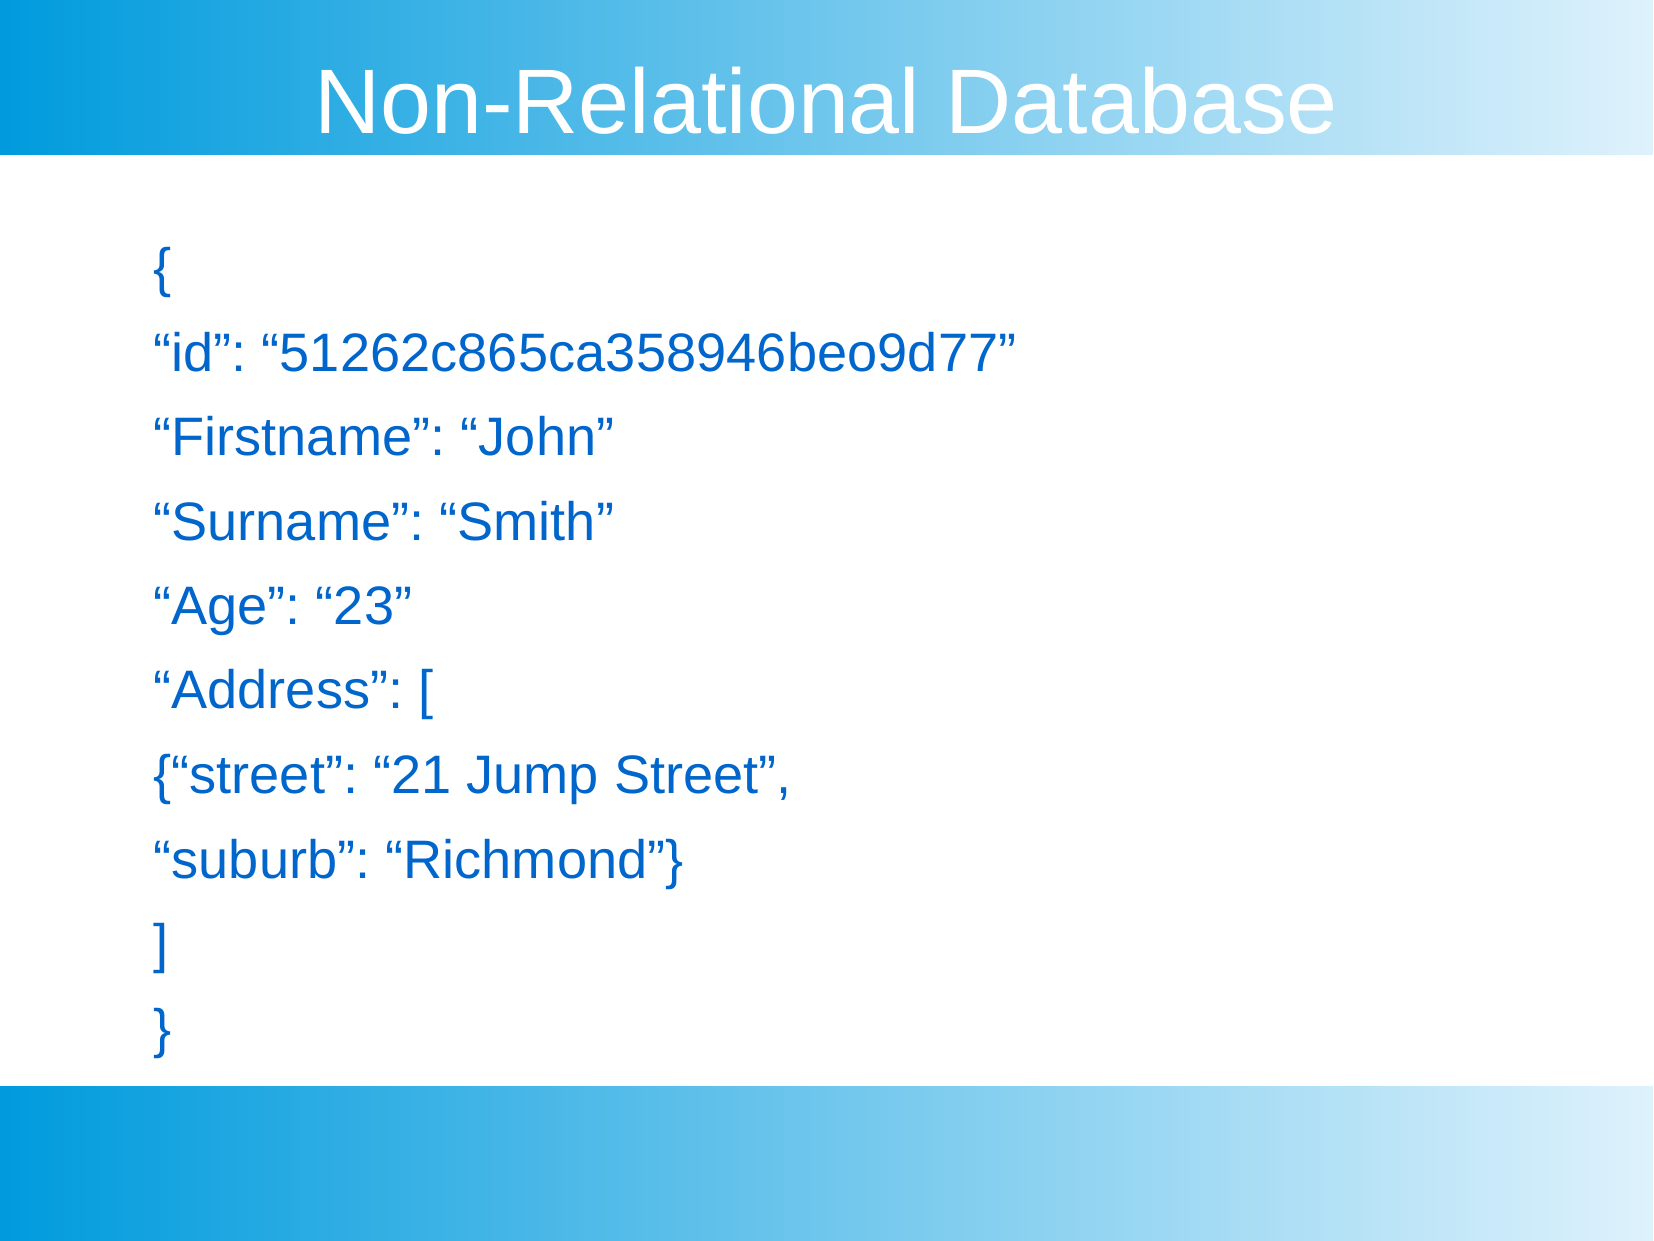

# Non-Relational Database
{
“id”: “51262c865ca358946beo9d77”
“Firstname”: “John”
“Surname”: “Smith”
“Age”: “23”
“Address”: [
{“street”: “21 Jump Street”,
“suburb”: “Richmond”}
]
}